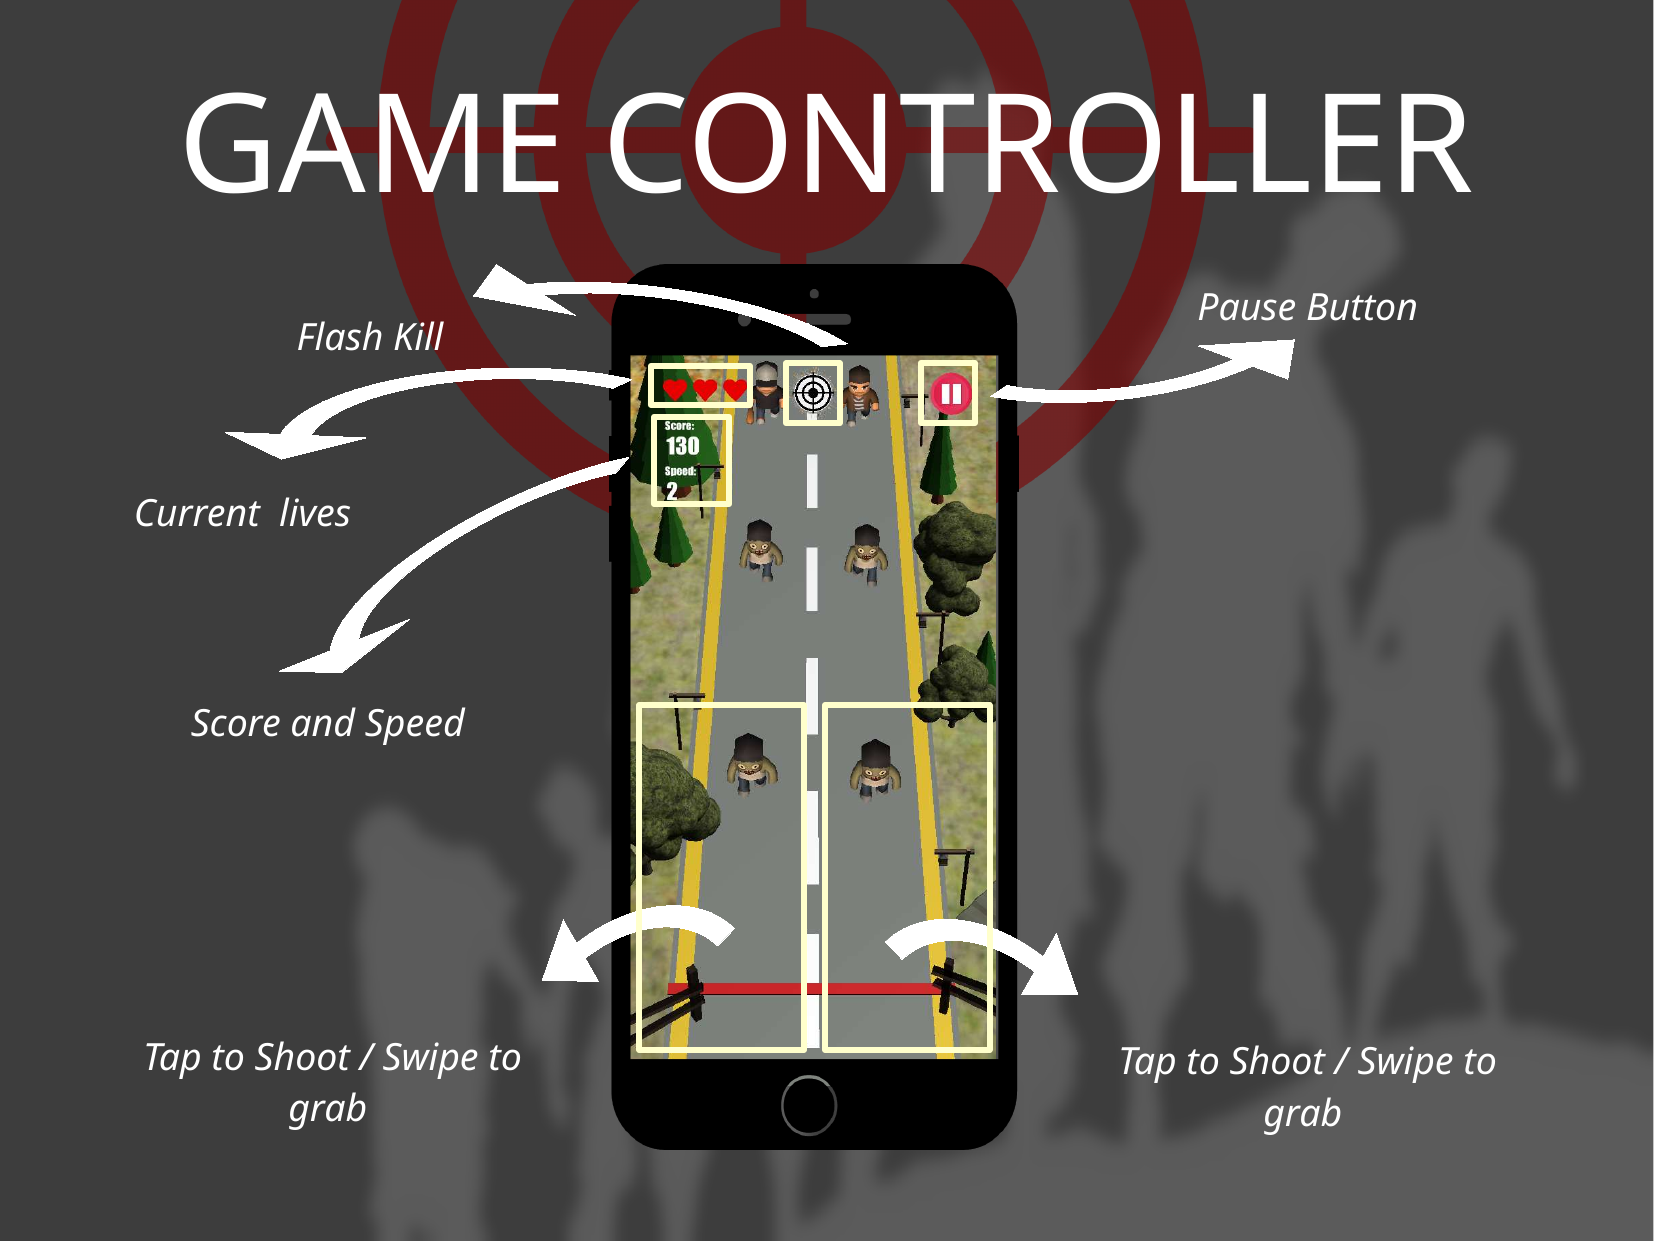

GAME CONTROLLER
Pause Button
	Flash Kill
Current lives
Score and Speed
Tap to Shoot / Swipe to grab
Tap to Shoot / Swipe to grab